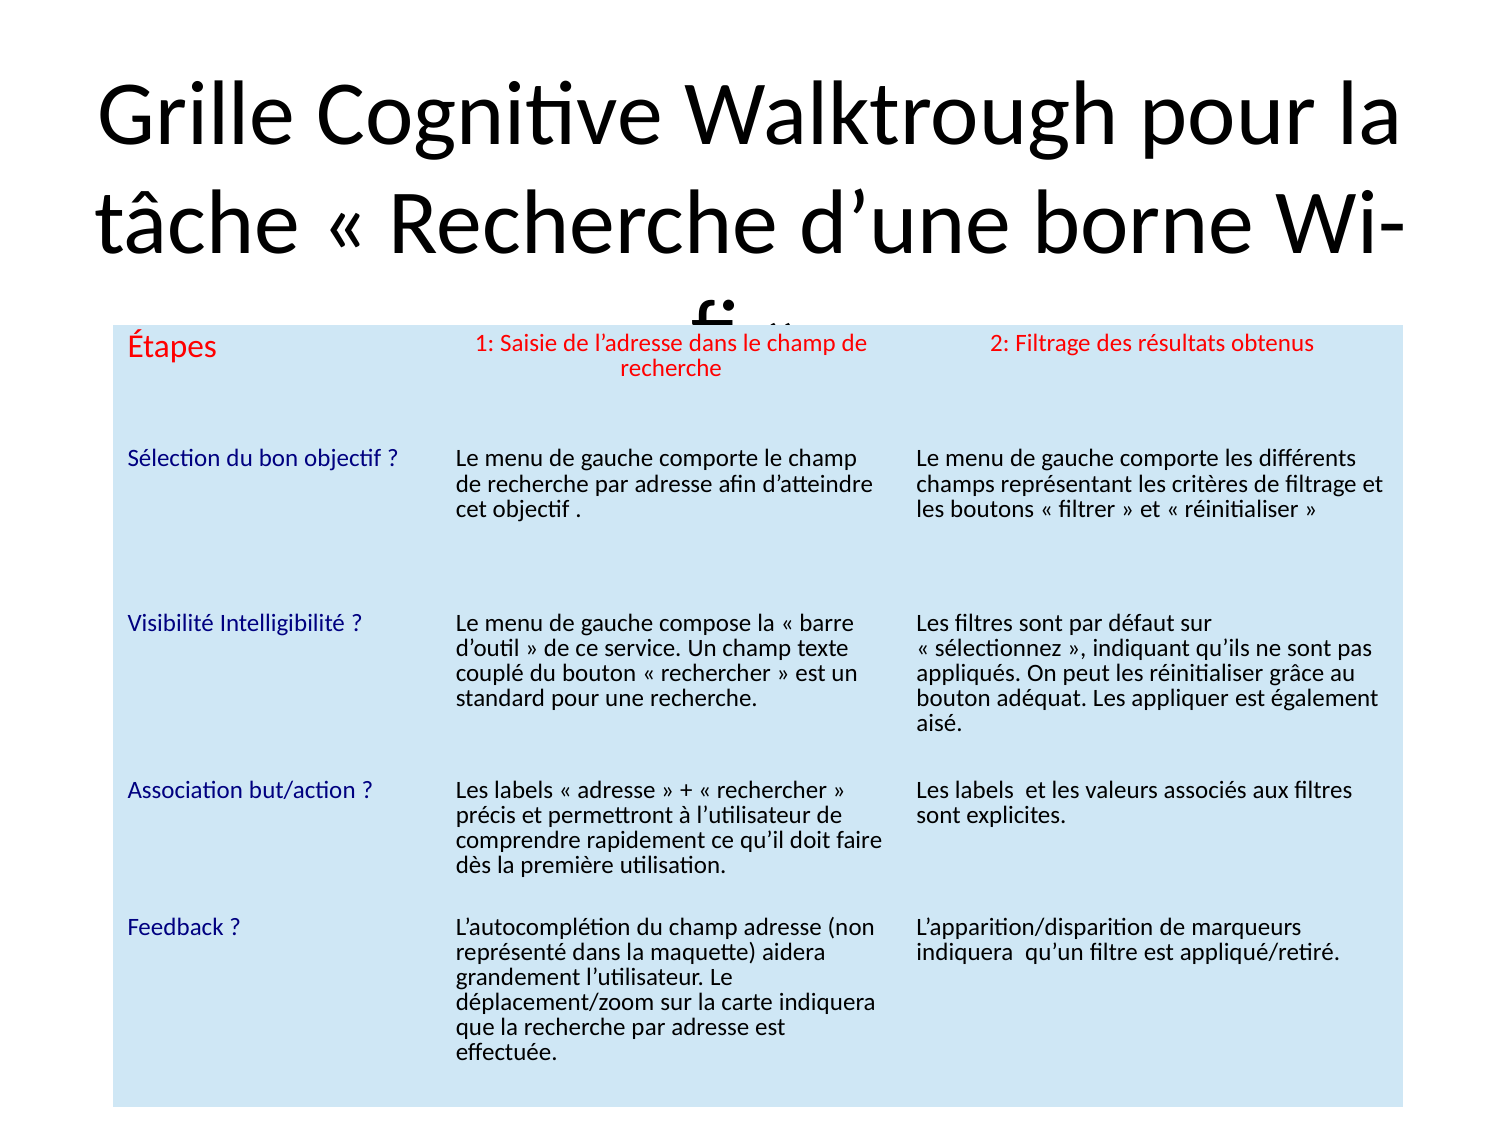

# Grille Cognitive Walktrough pour la tâche « Recherche d’une borne Wi-fi »
| Étapes | 1: Saisie de l’adresse dans le champ de recherche | 2: Filtrage des résultats obtenus |
| --- | --- | --- |
| Sélection du bon objectif ? | Le menu de gauche comporte le champ de recherche par adresse afin d’atteindre cet objectif . | Le menu de gauche comporte les différents champs représentant les critères de filtrage et les boutons « filtrer » et « réinitialiser » |
| Visibilité Intelligibilité ? | Le menu de gauche compose la « barre d’outil » de ce service. Un champ texte couplé du bouton « rechercher » est un standard pour une recherche. | Les filtres sont par défaut sur « sélectionnez », indiquant qu’ils ne sont pas appliqués. On peut les réinitialiser grâce au bouton adéquat. Les appliquer est également aisé. |
| Association but/action ? | Les labels « adresse » + « rechercher » précis et permettront à l’utilisateur de comprendre rapidement ce qu’il doit faire dès la première utilisation. | Les labels et les valeurs associés aux filtres sont explicites. |
| Feedback ? | L’autocomplétion du champ adresse (non représenté dans la maquette) aidera grandement l’utilisateur. Le déplacement/zoom sur la carte indiquera que la recherche par adresse est effectuée. | L’apparition/disparition de marqueurs indiquera qu’un filtre est appliqué/retiré. |